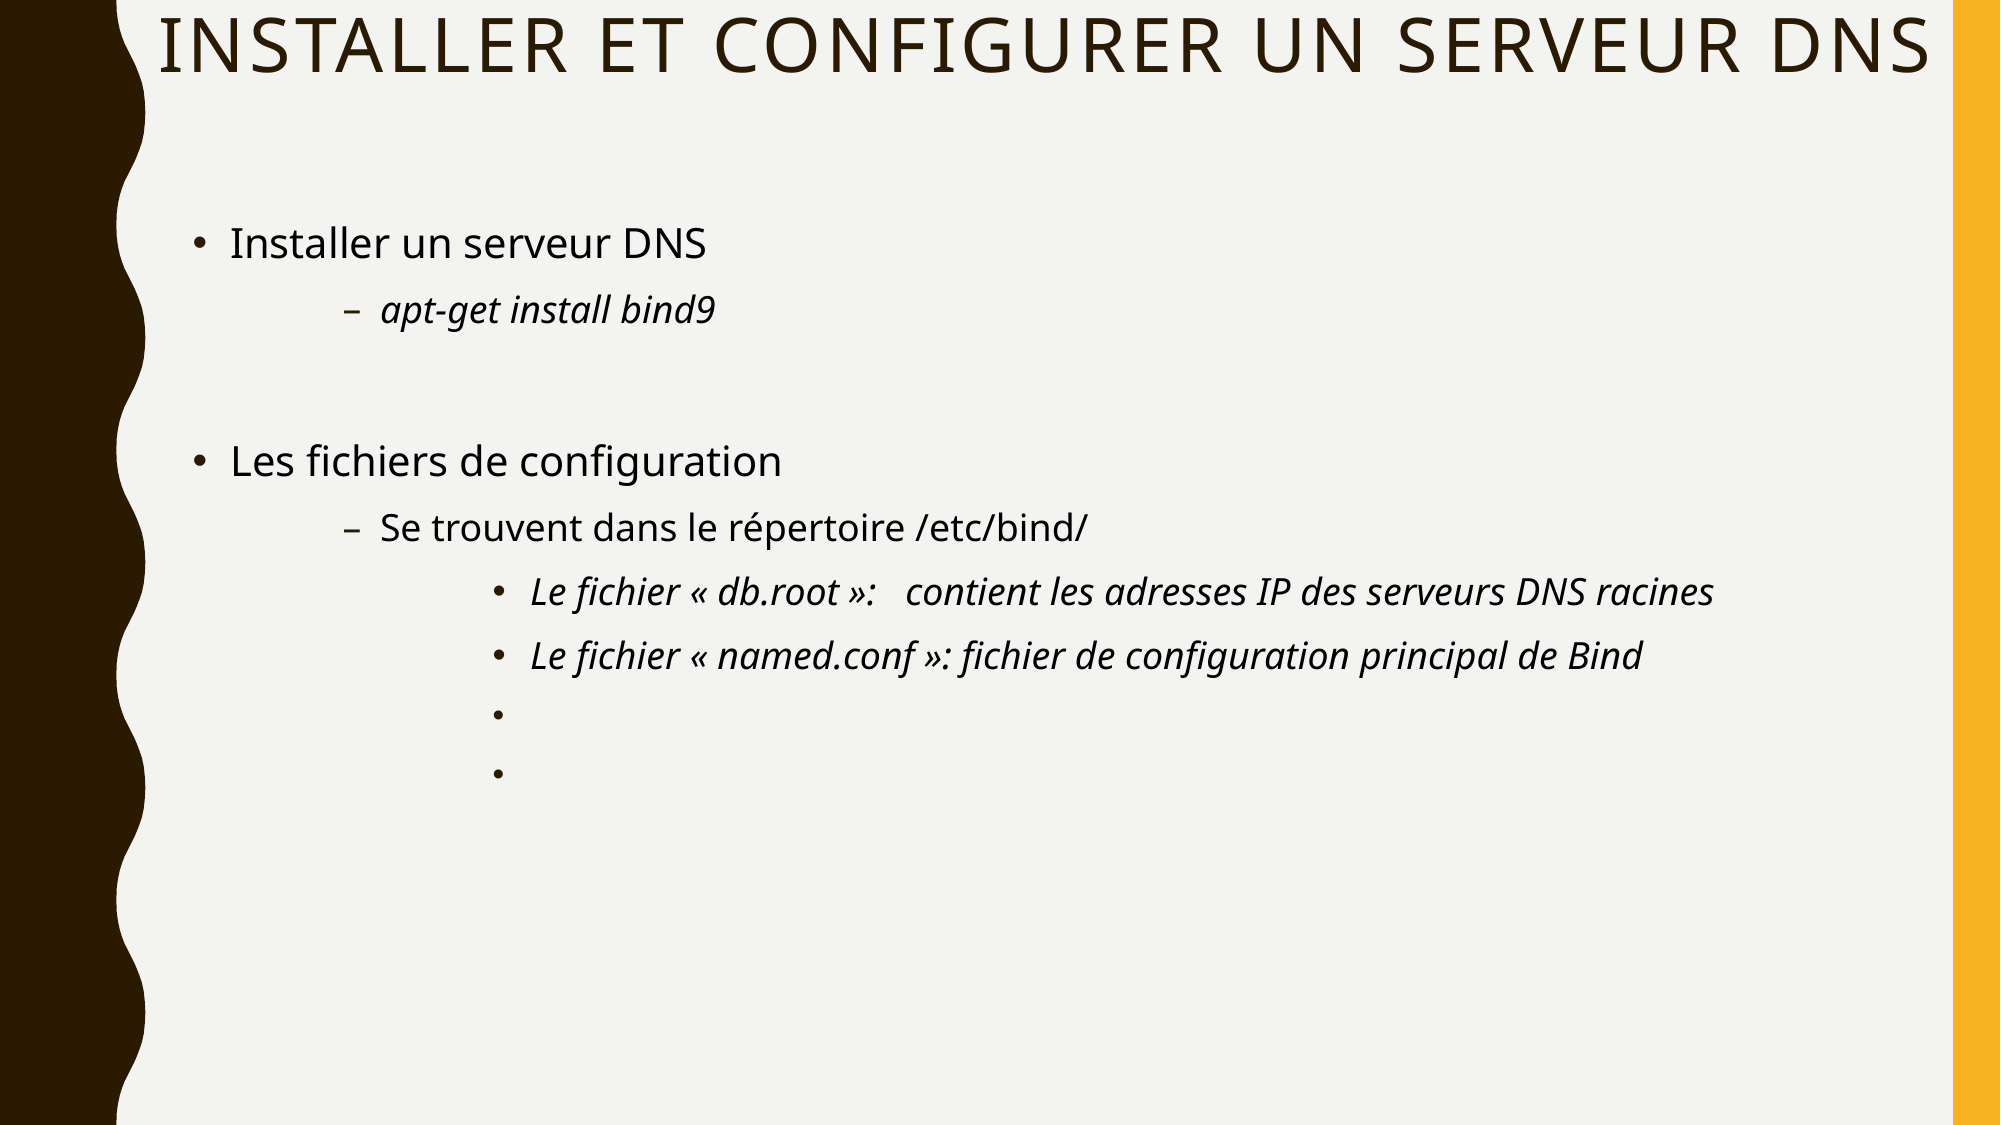

# Installer et configurer un serveur DNS
Installer un serveur DNS
apt-get install bind9
Les fichiers de configuration
Se trouvent dans le répertoire /etc/bind/
Le fichier « db.root »:  contient les adresses IP des serveurs DNS racines
Le fichier « named.conf »: fichier de configuration principal de Bind